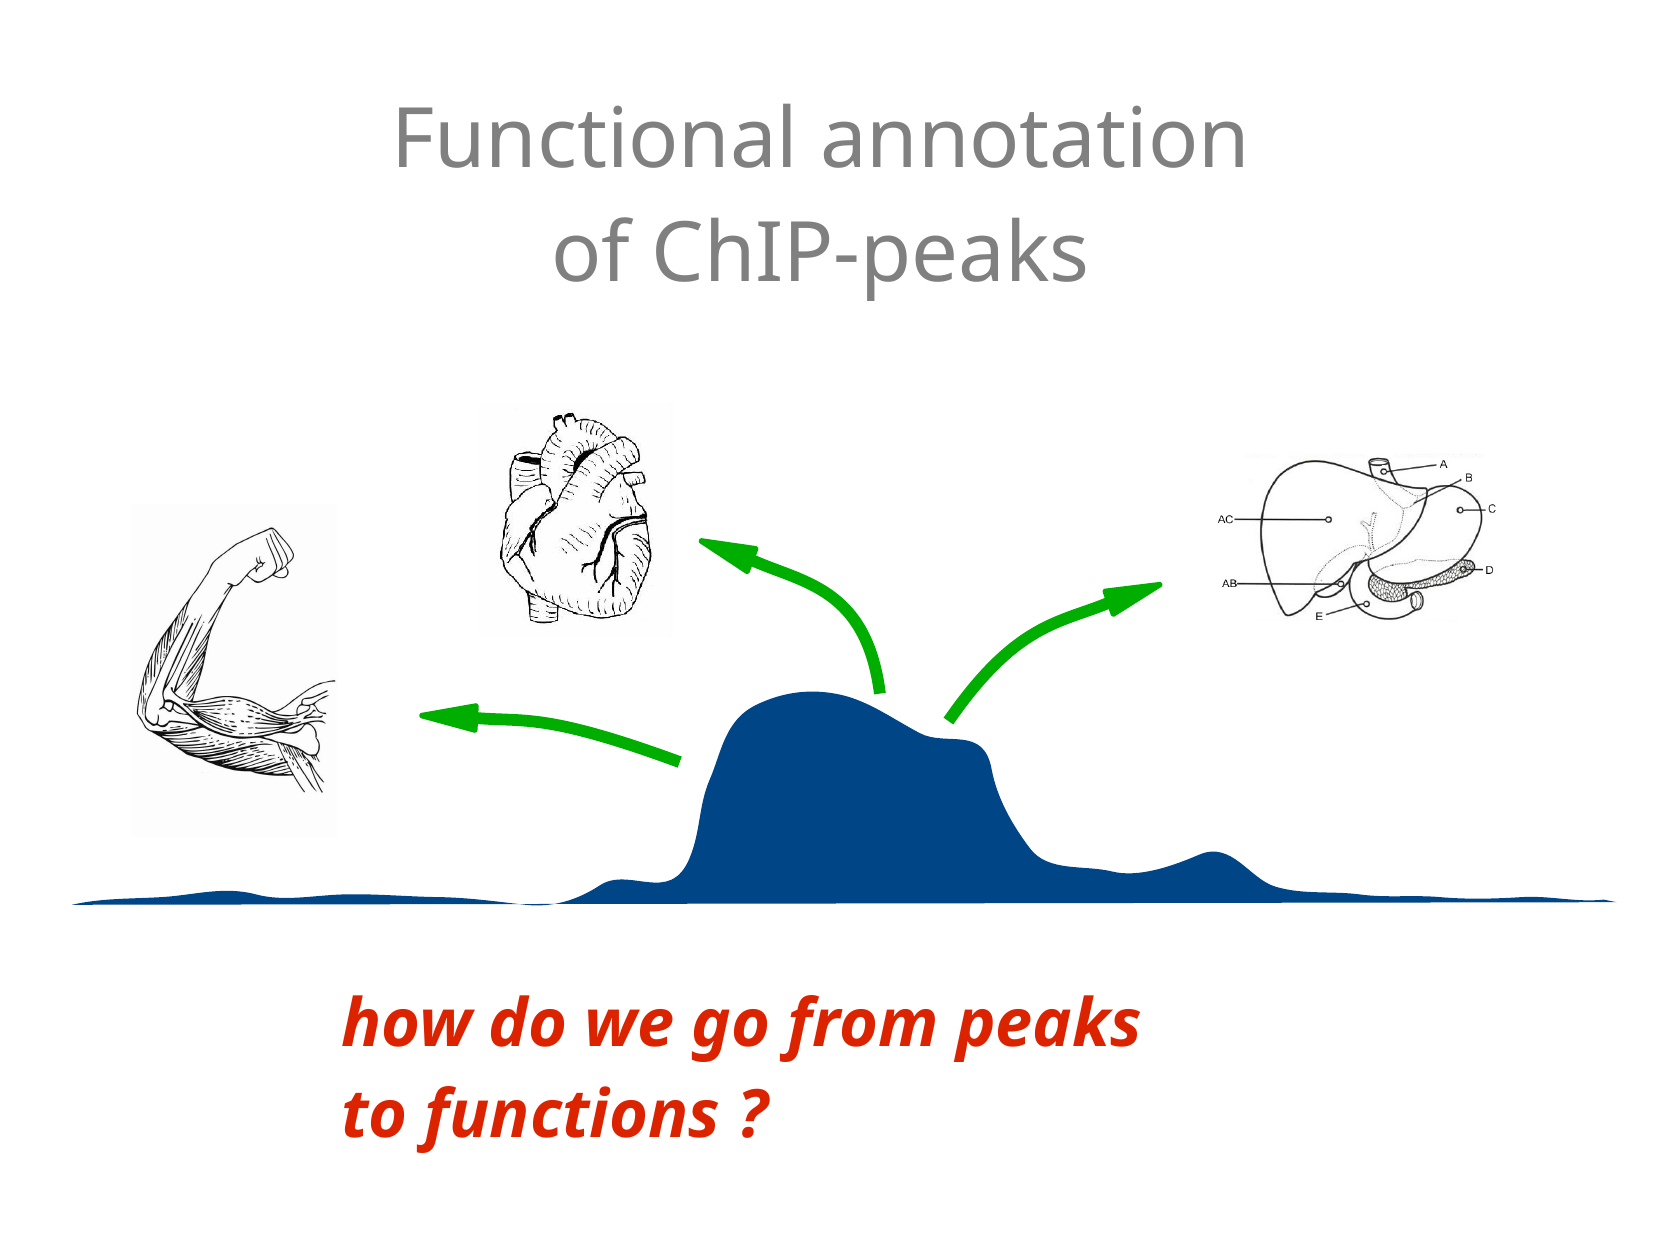

# Functional annotation
of ChIP-peaks
how do we go from peaks
to functions ?